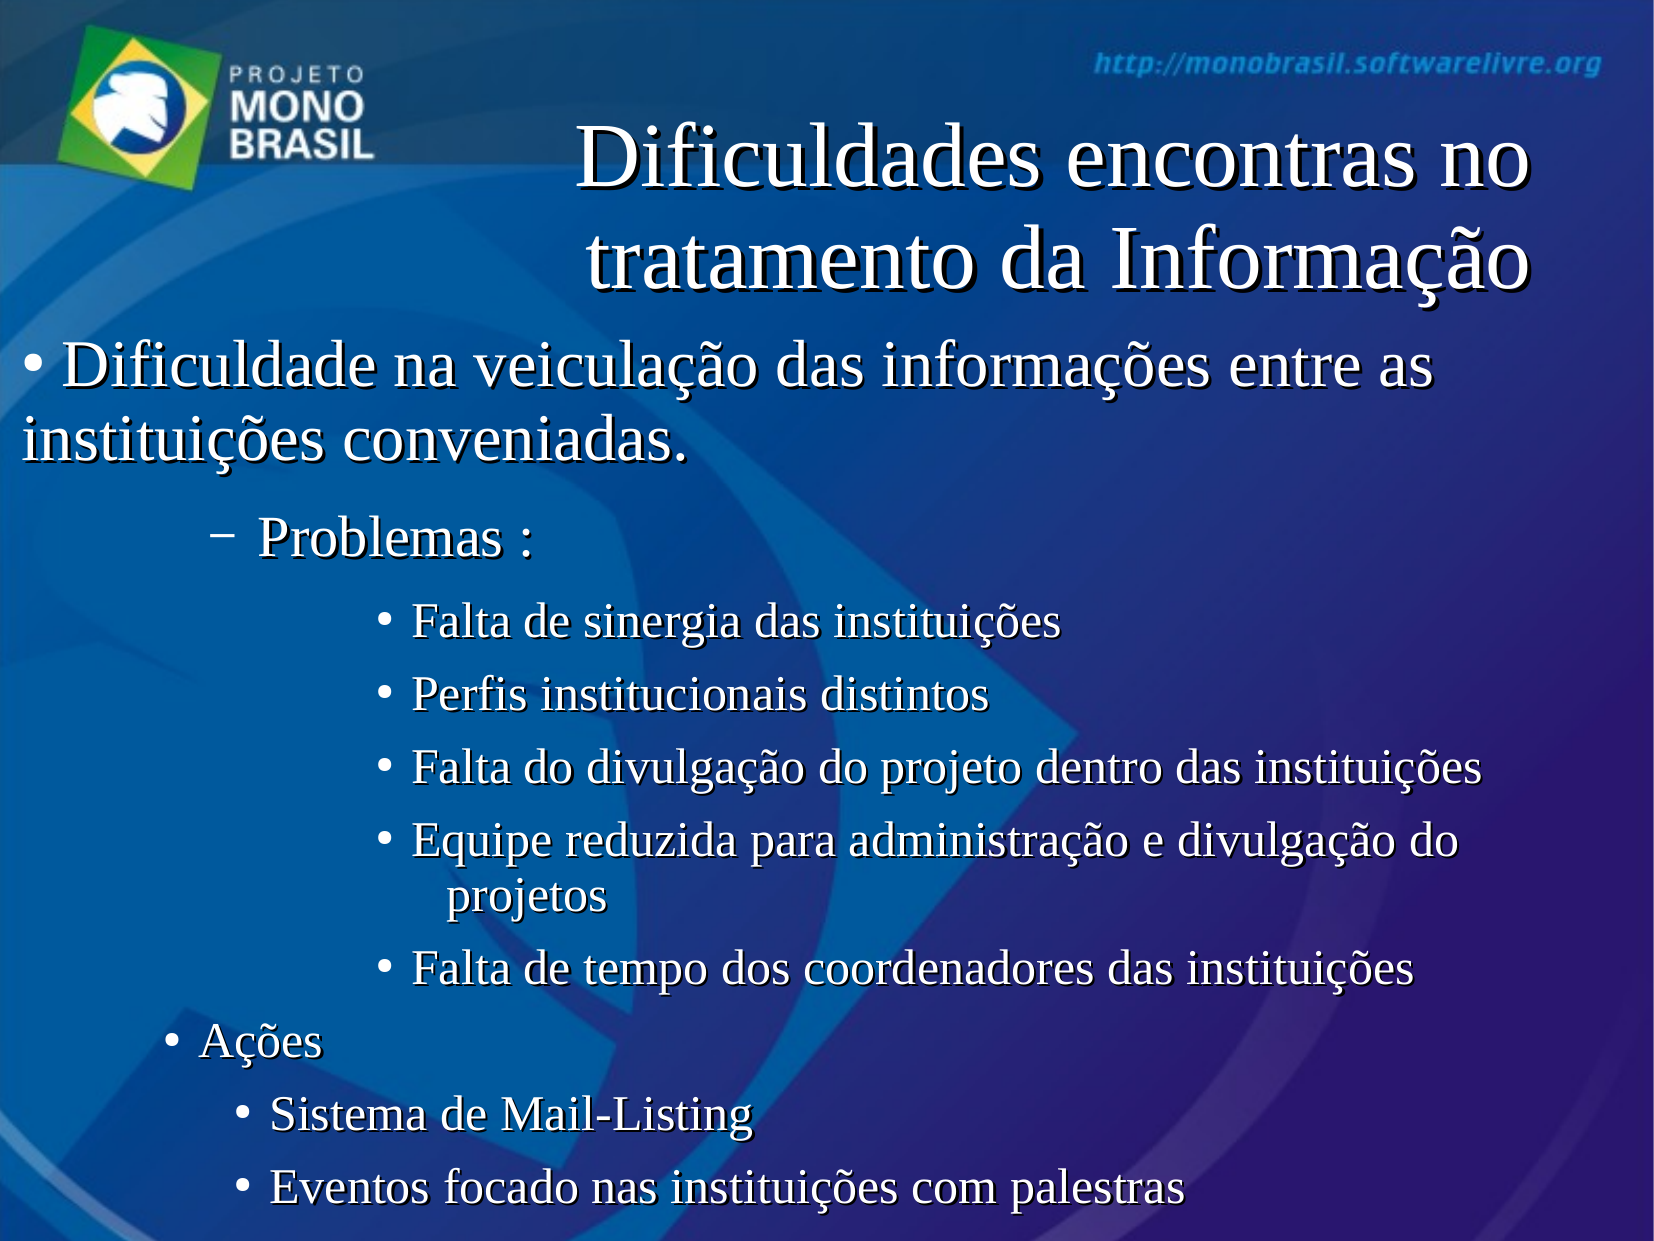

# Dificuldades encontras no tratamento da Informação
 Dificuldade na veiculação das informações entre as instituições conveniadas.
Problemas :
Falta de sinergia das instituições
Perfis institucionais distintos
Falta do divulgação do projeto dentro das instituições
Equipe reduzida para administração e divulgação do projetos
Falta de tempo dos coordenadores das instituições
Ações
Sistema de Mail-Listing
Eventos focado nas instituições com palestras